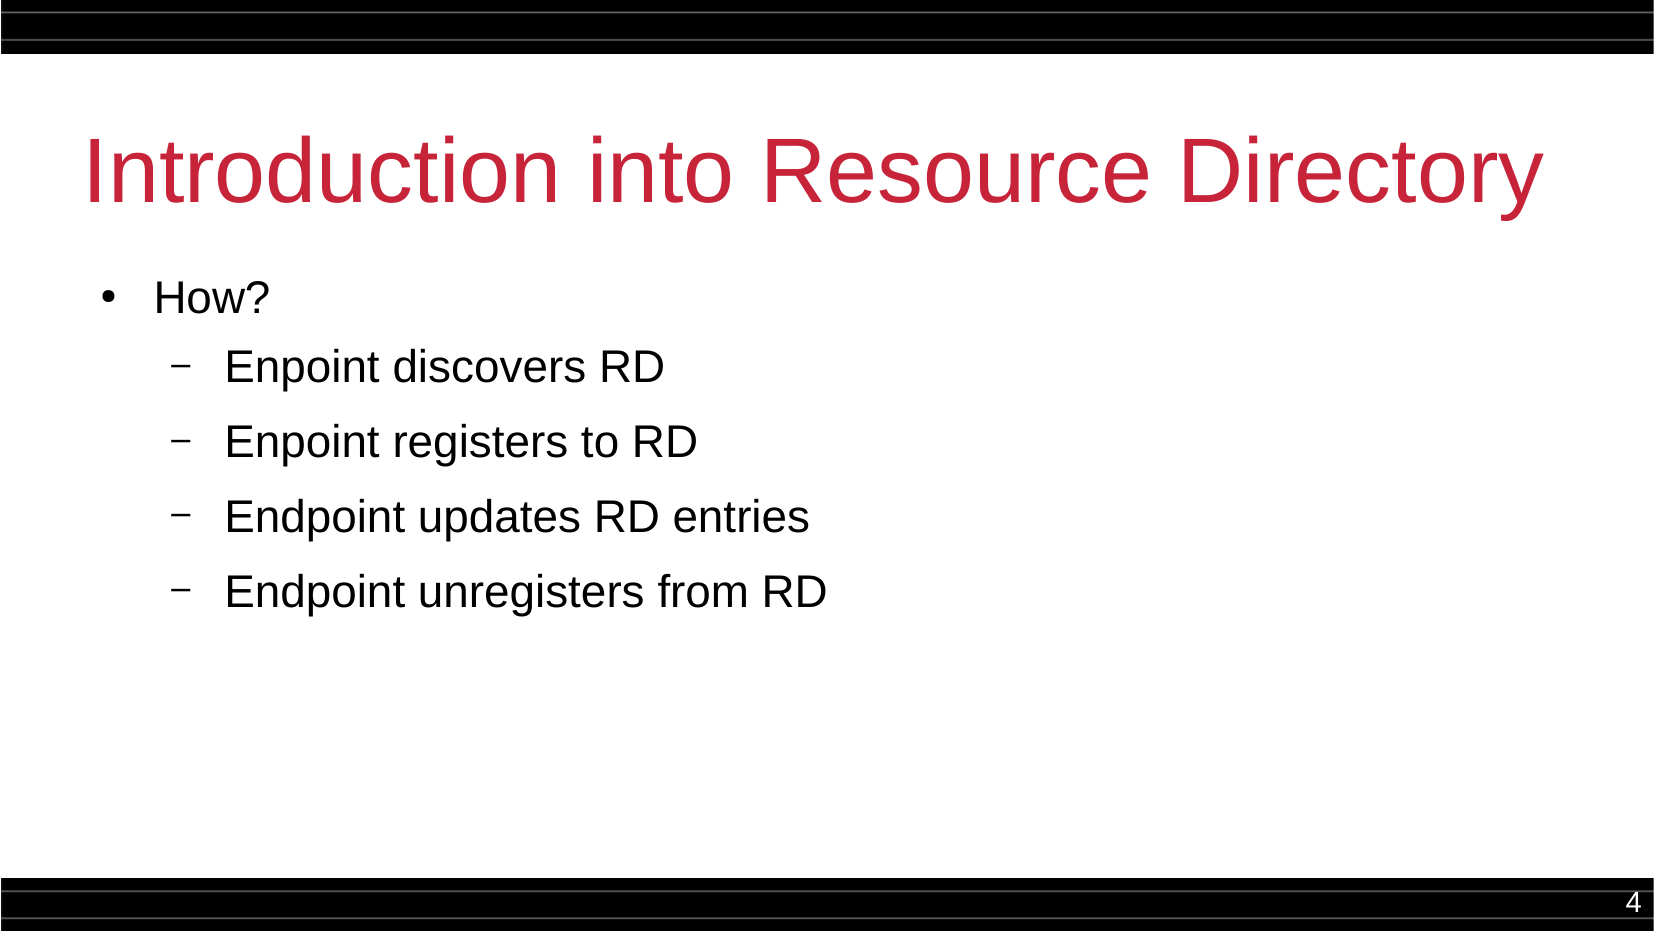

# Introduction into Resource Directory
How?
Enpoint discovers RD
Enpoint registers to RD
Endpoint updates RD entries
Endpoint unregisters from RD